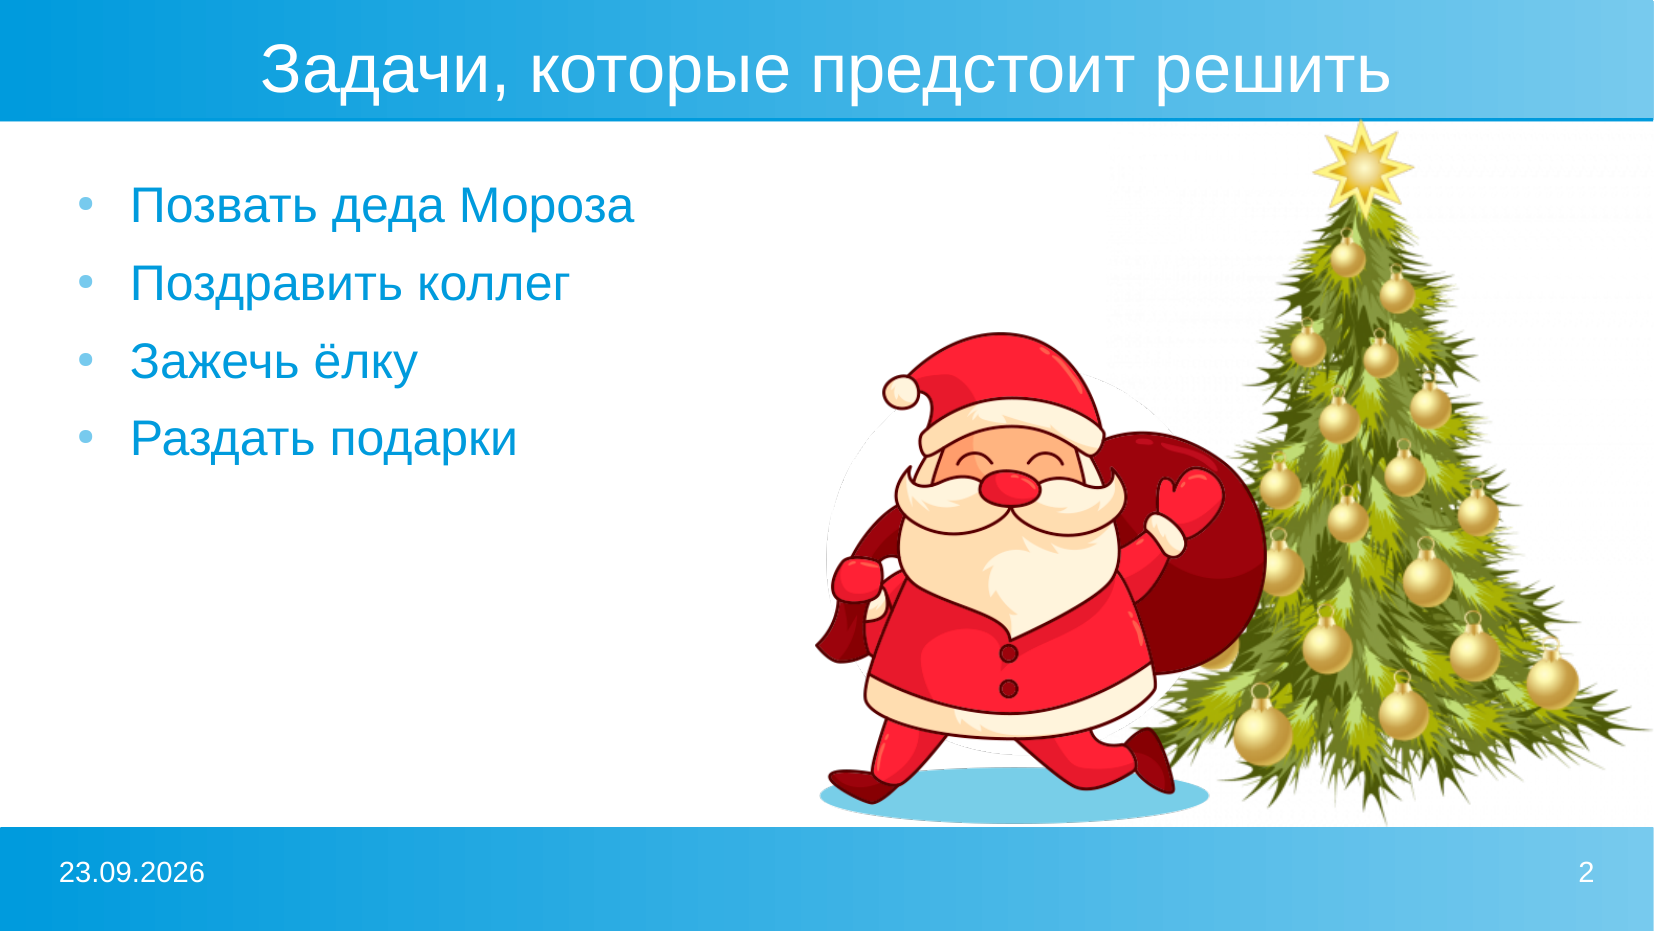

# Задачи, которые предстоит решить
Позвать деда Мороза
Поздравить коллег
Зажечь ёлку
Раздать подарки
2